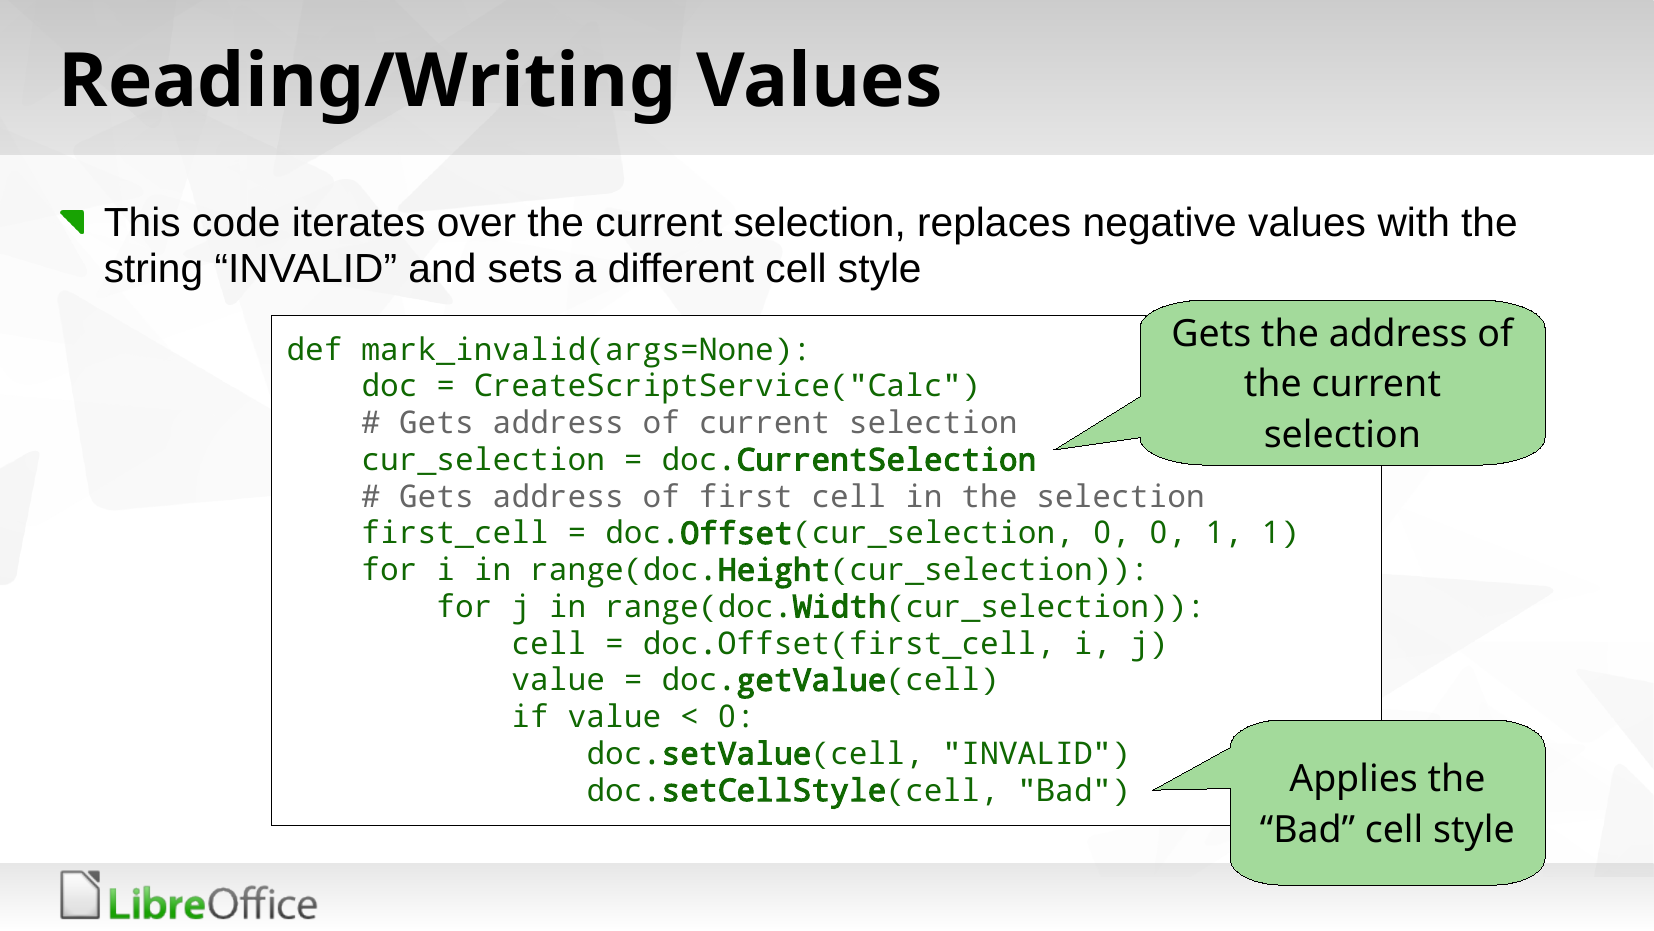

# Reading/Writing Values
This code iterates over the current selection, replaces negative values with the string “INVALID” and sets a different cell style
Gets the address of the current selection
def mark_invalid(args=None):
 doc = CreateScriptService("Calc")
 # Gets address of current selection
 cur_selection = doc.CurrentSelection
 # Gets address of first cell in the selection
 first_cell = doc.Offset(cur_selection, 0, 0, 1, 1)
 for i in range(doc.Height(cur_selection)):
 for j in range(doc.Width(cur_selection)):
 cell = doc.Offset(first_cell, i, j)
 value = doc.getValue(cell)
 if value < 0:
 doc.setValue(cell, "INVALID")
 doc.setCellStyle(cell, "Bad")
Applies the “Bad” cell style